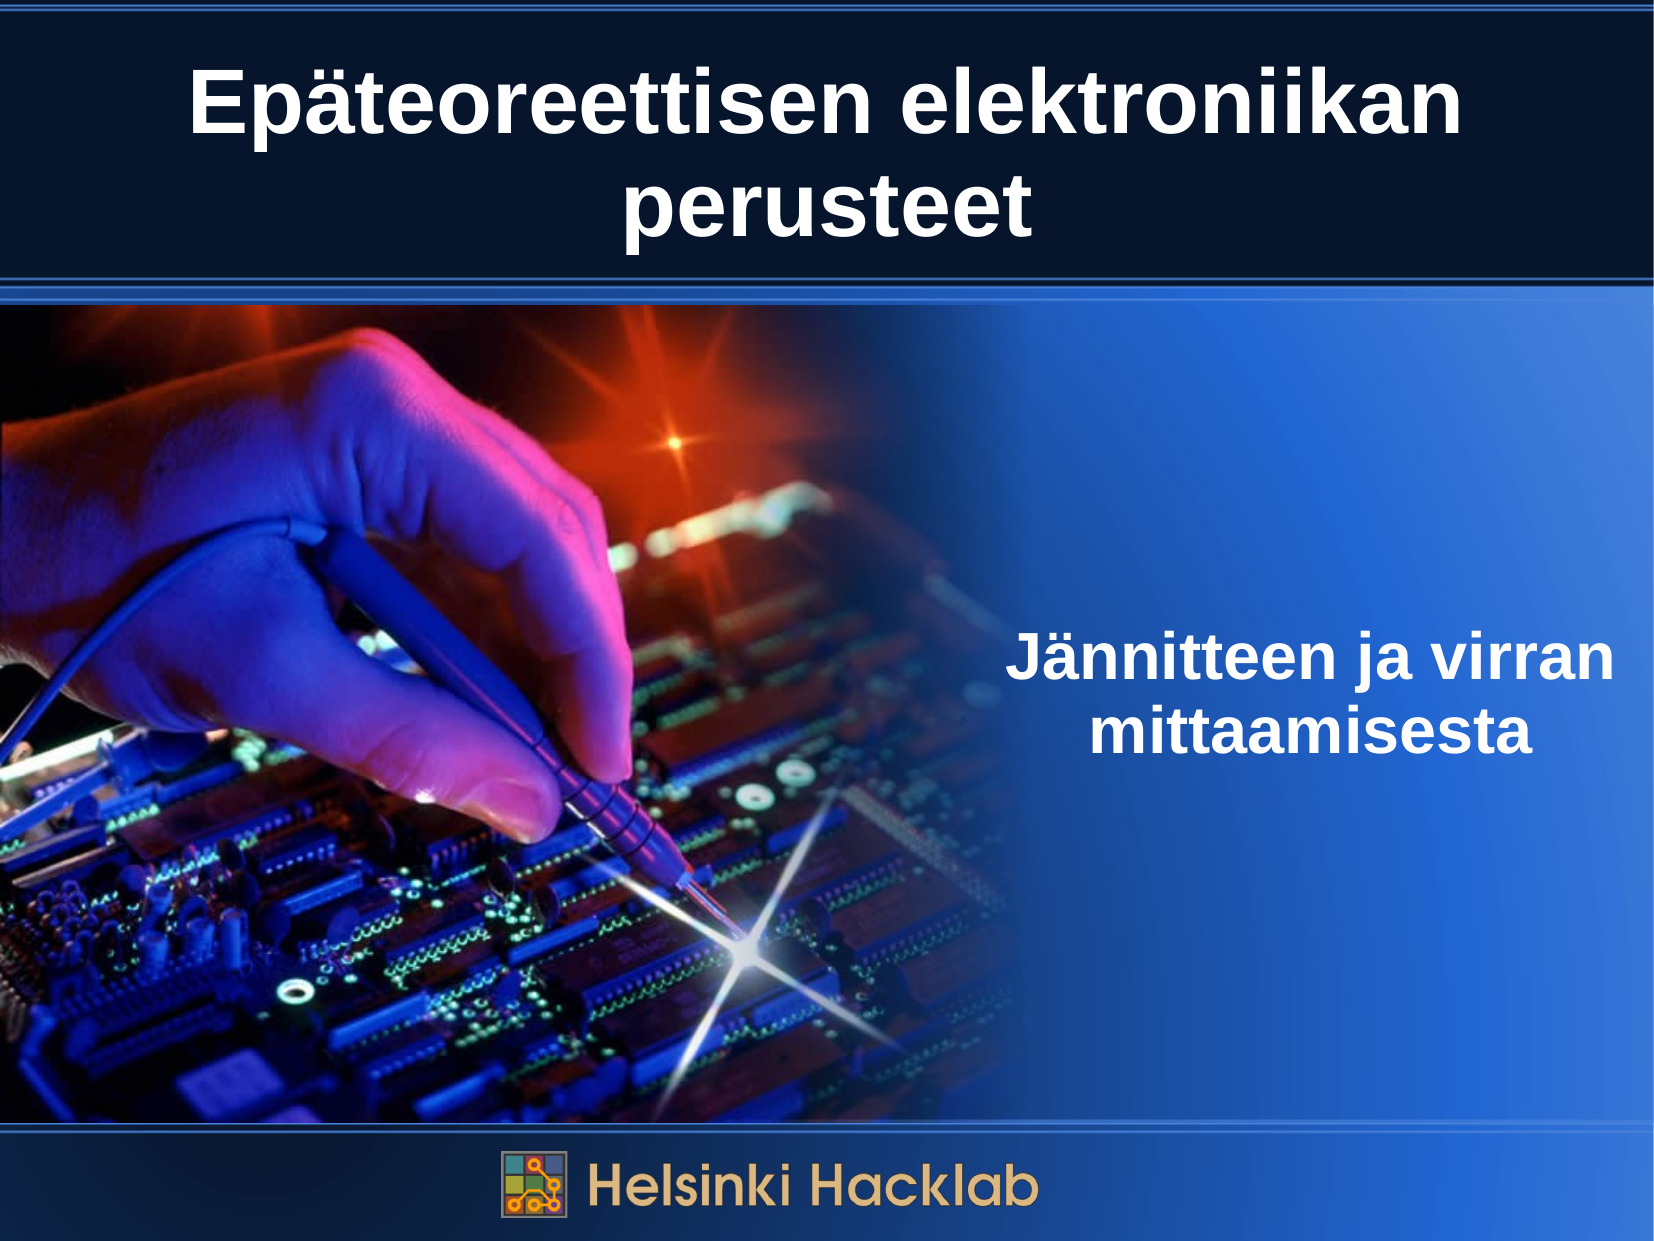

# Epäteoreettisen elektroniikan perusteet
Jännitteen ja virran mittaamisesta